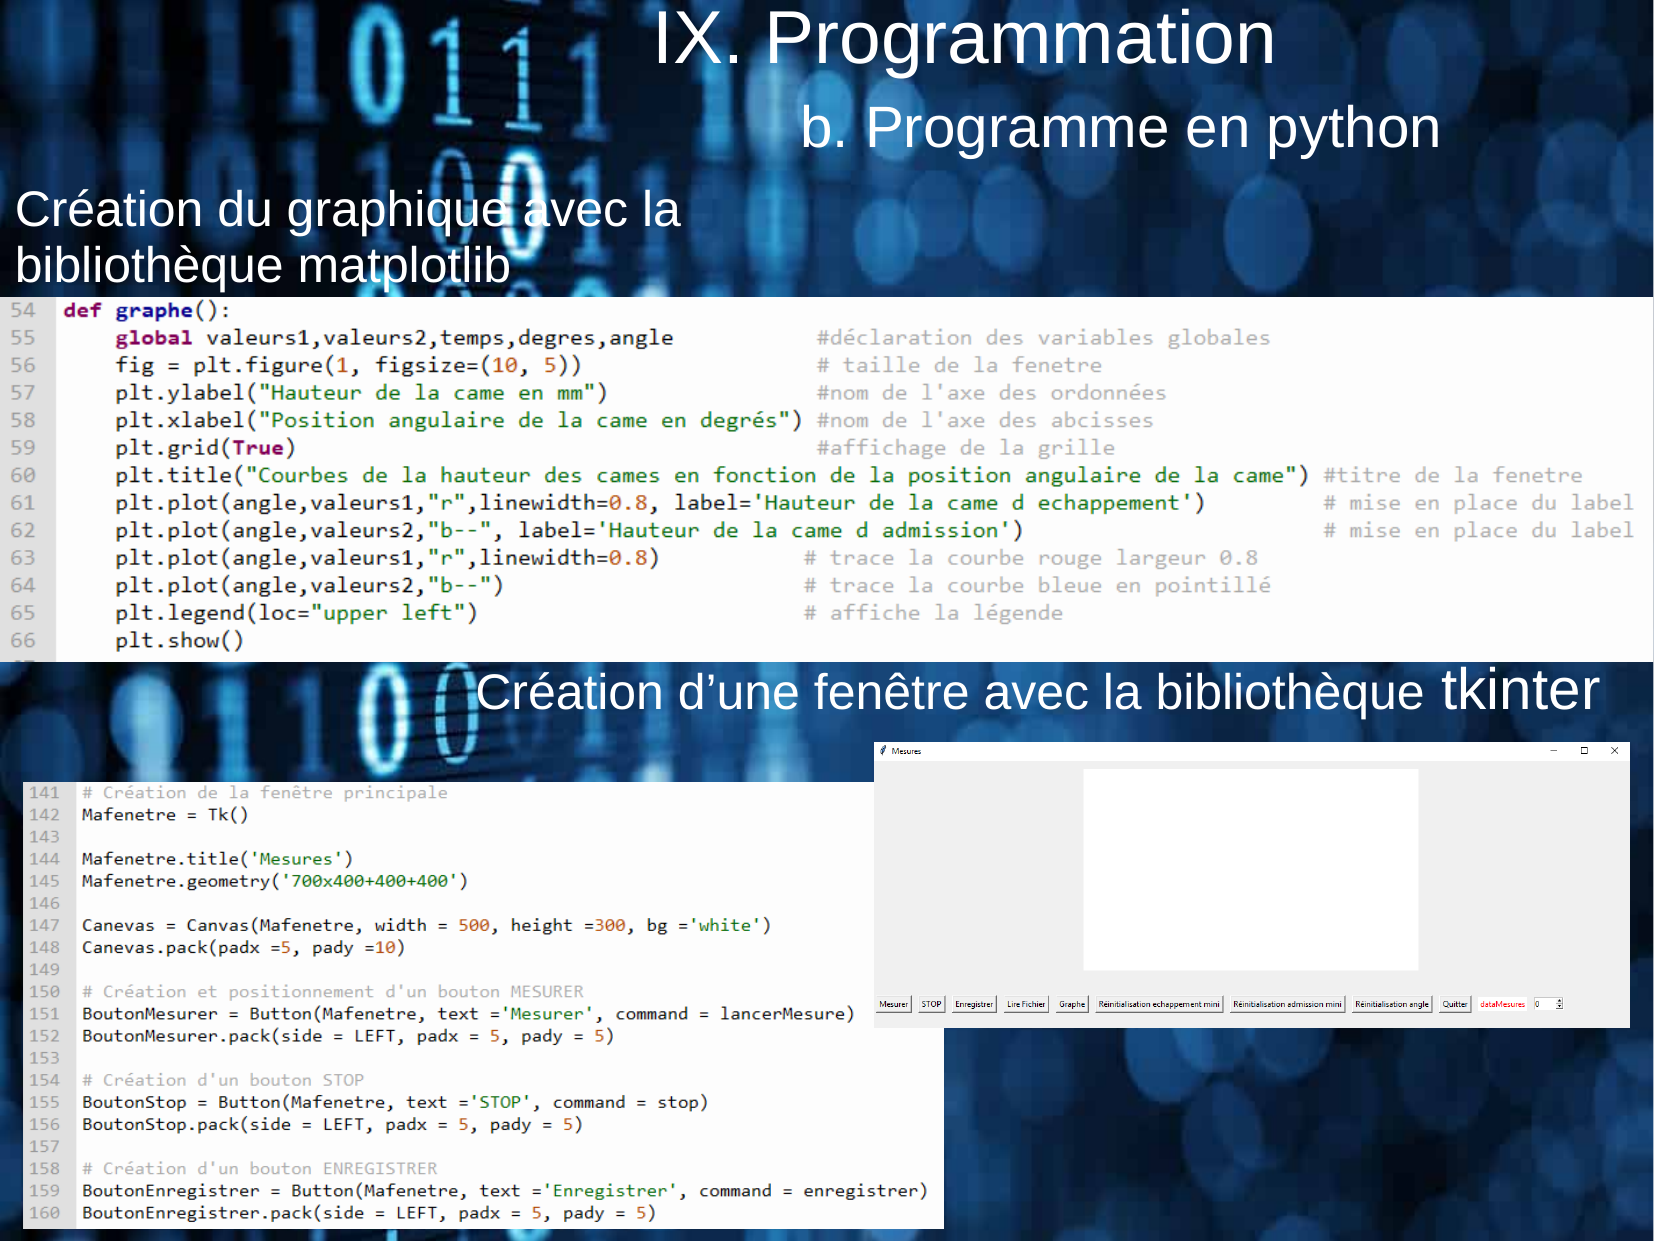

IX. Programmation
		b. Programme en python
Création du graphique avec la bibliothèque matplotlib
Création d’une fenêtre avec la bibliothèque tkinter